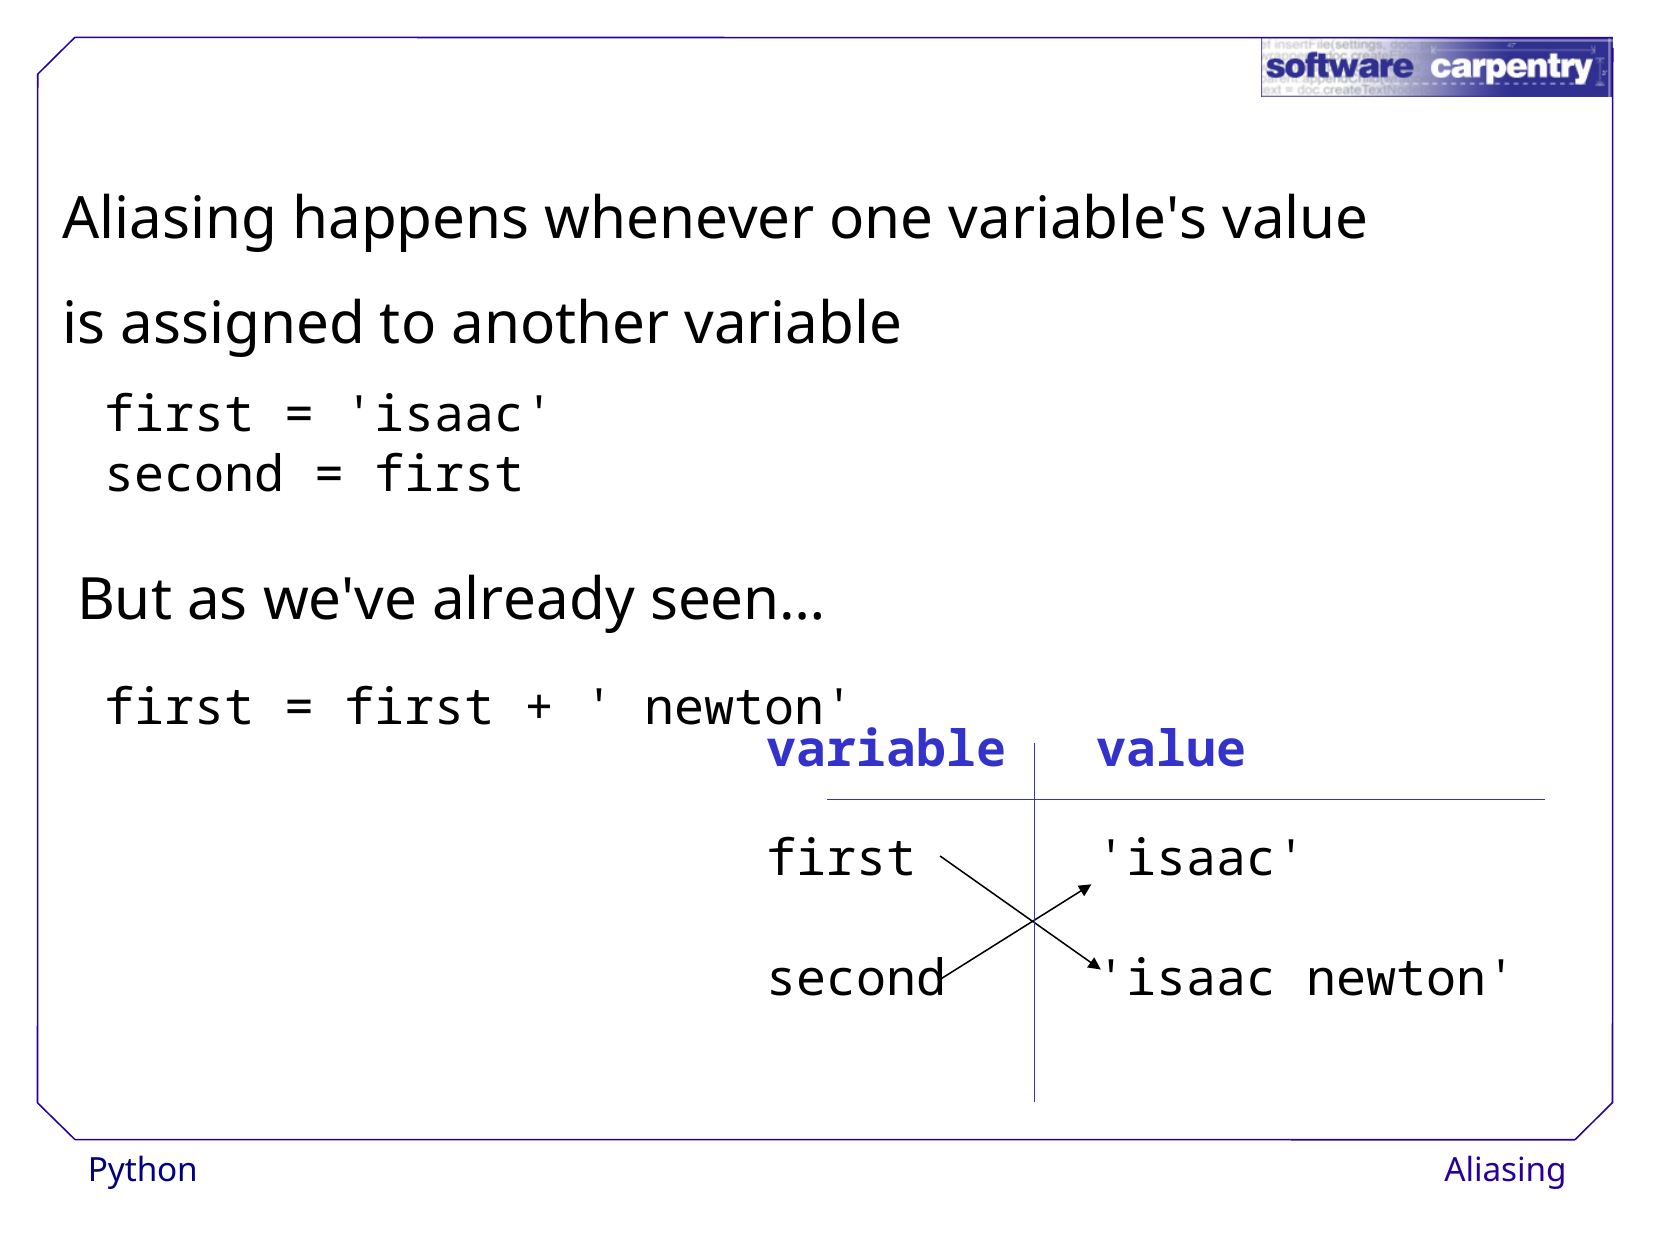

Aliasing happens whenever one variable's value
is assigned to another variable
first = 'isaac'
second = first
But as we've already seen…
first = first + ' newton'
variable
value
'isaac'
'isaac newton'
first
second